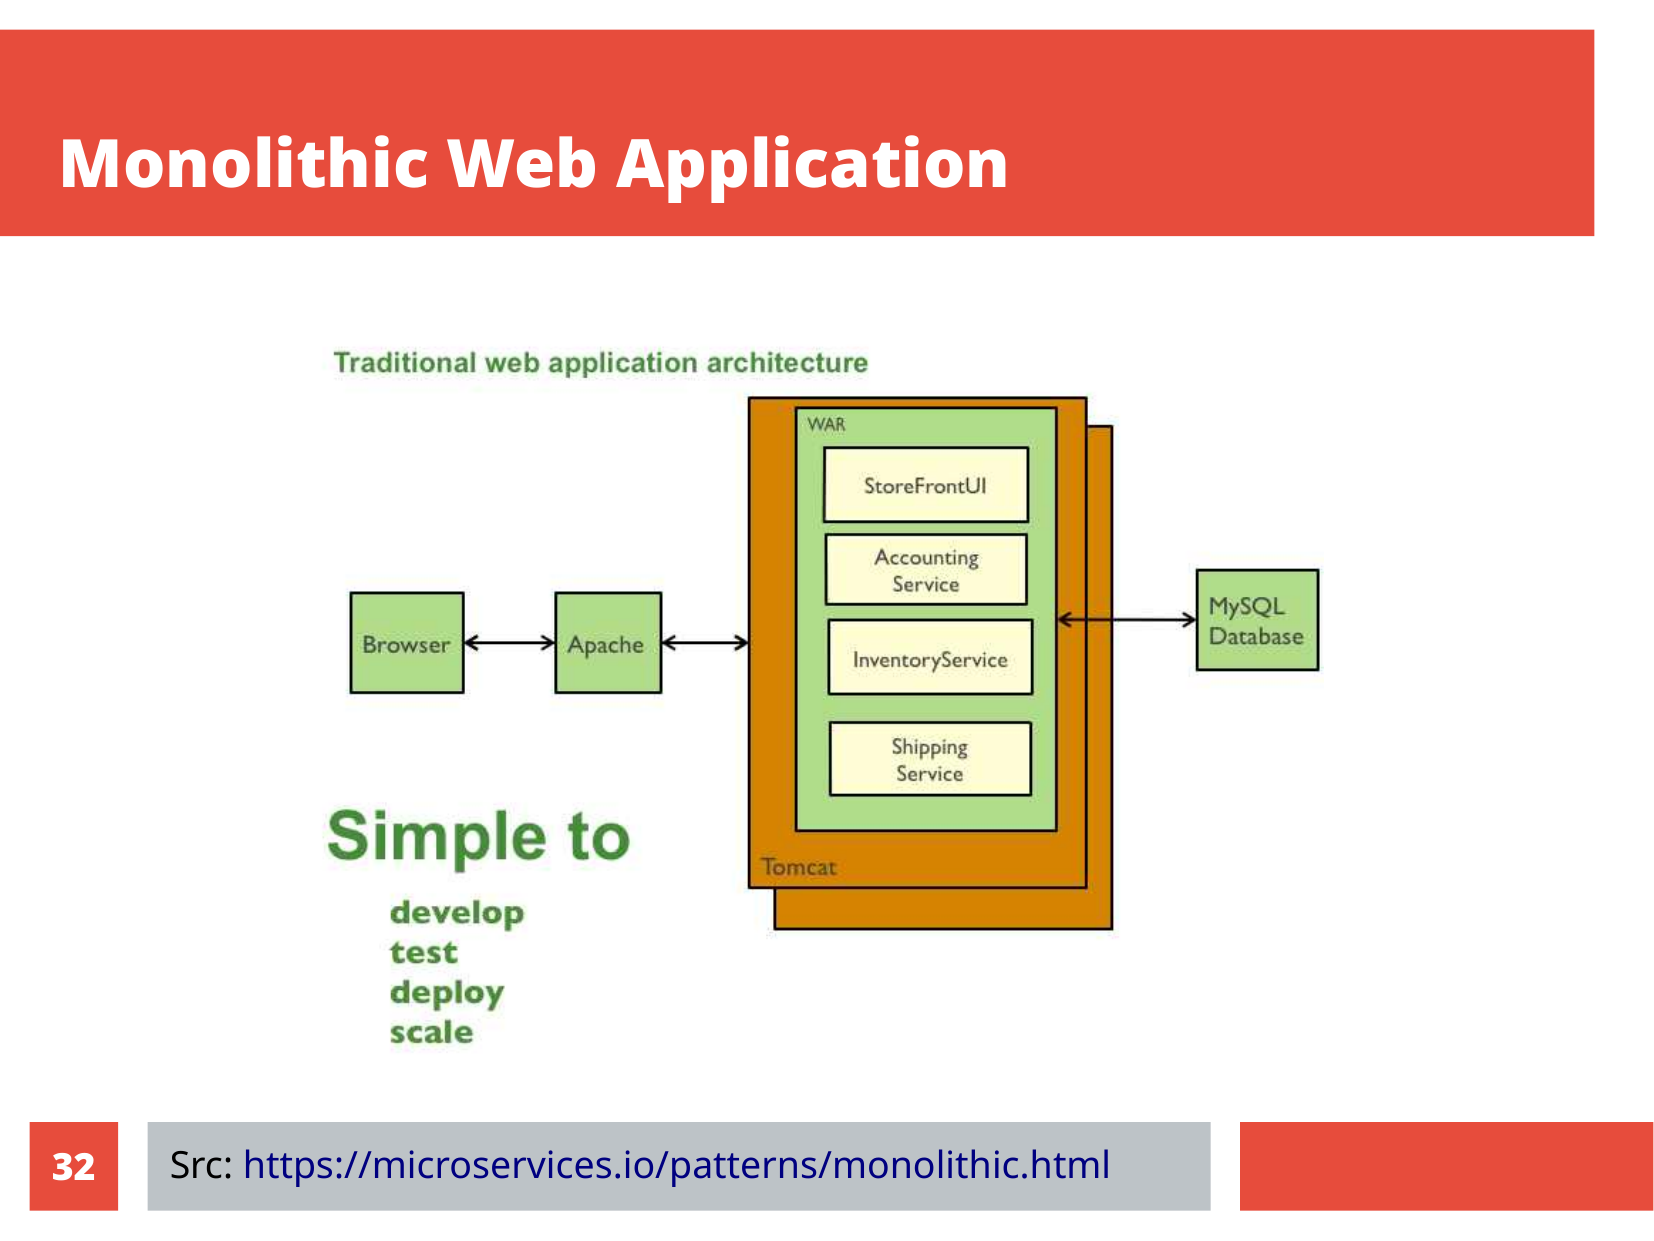

# Monolithic Web Application
32
Src: https://microservices.io/patterns/monolithic.html